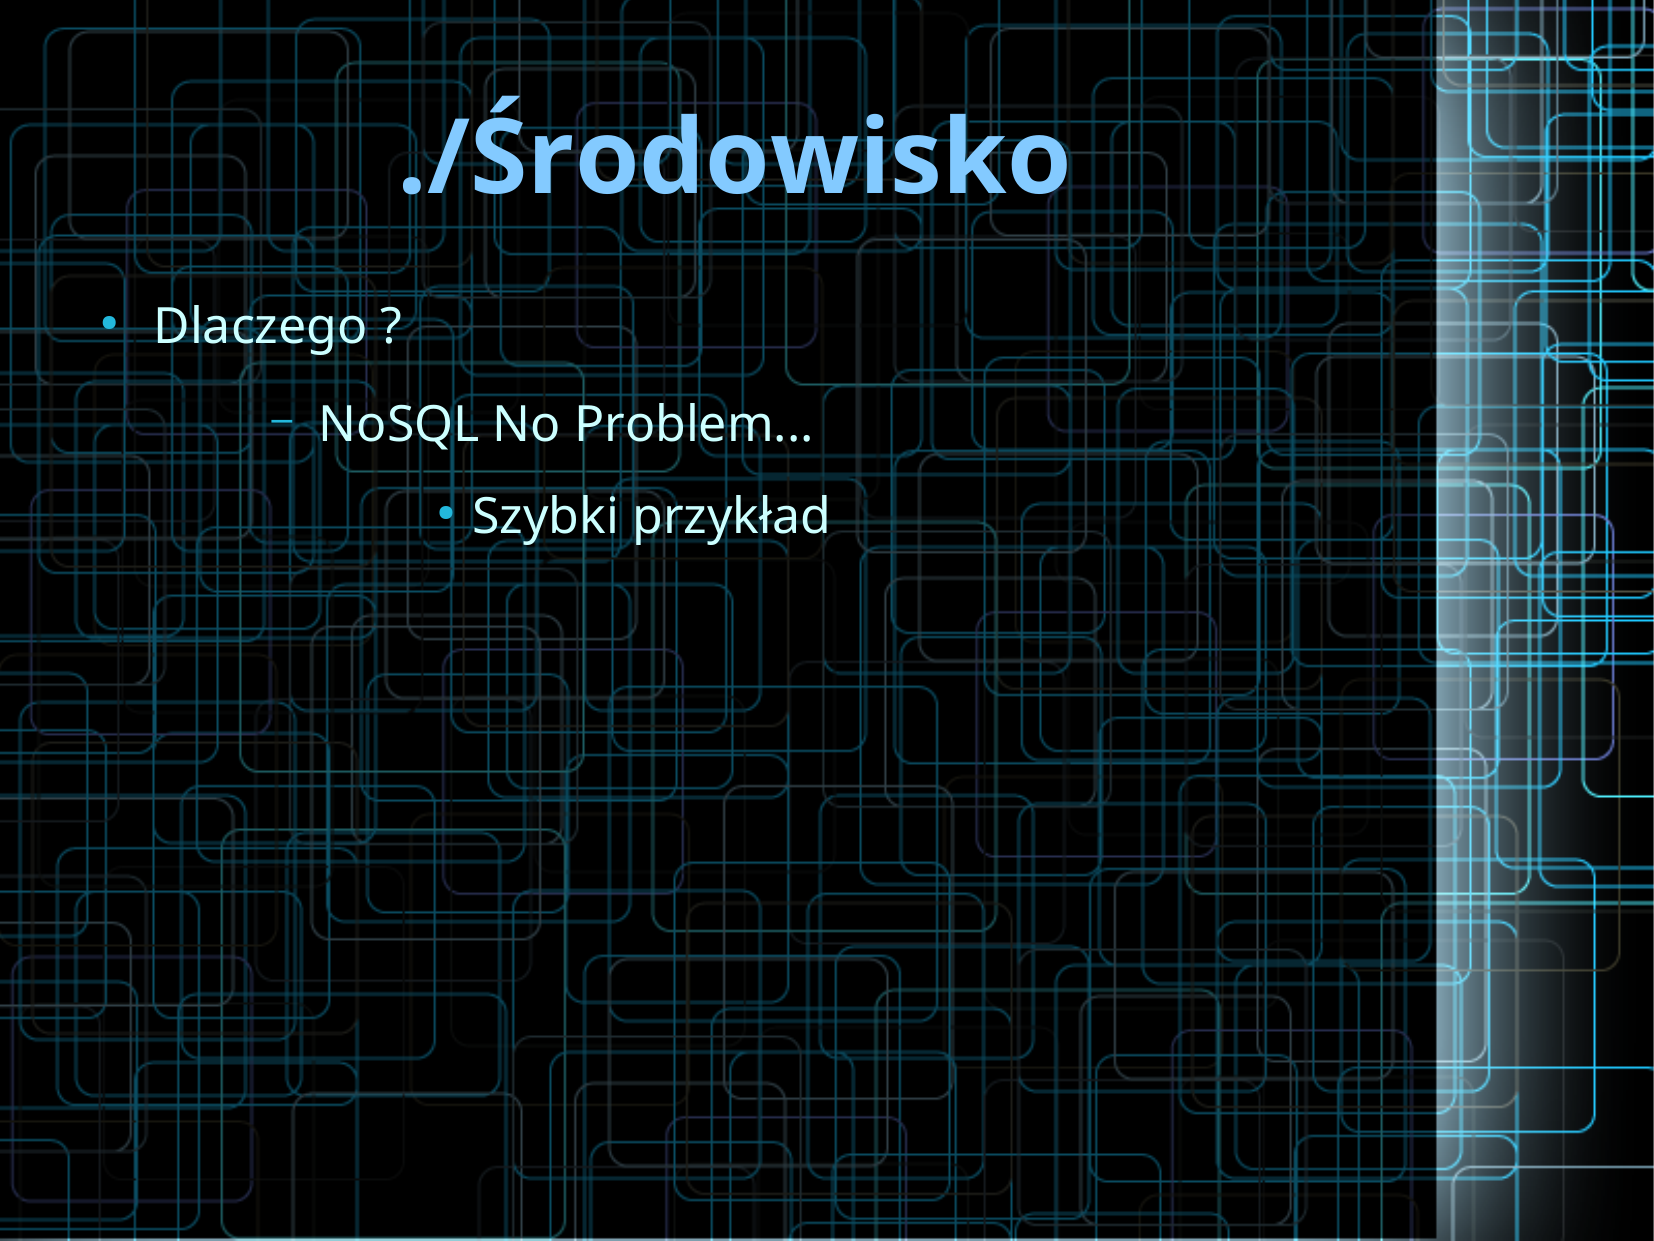

# ./Środowisko
Dlaczego ?
NoSQL No Problem...
Szybki przykład